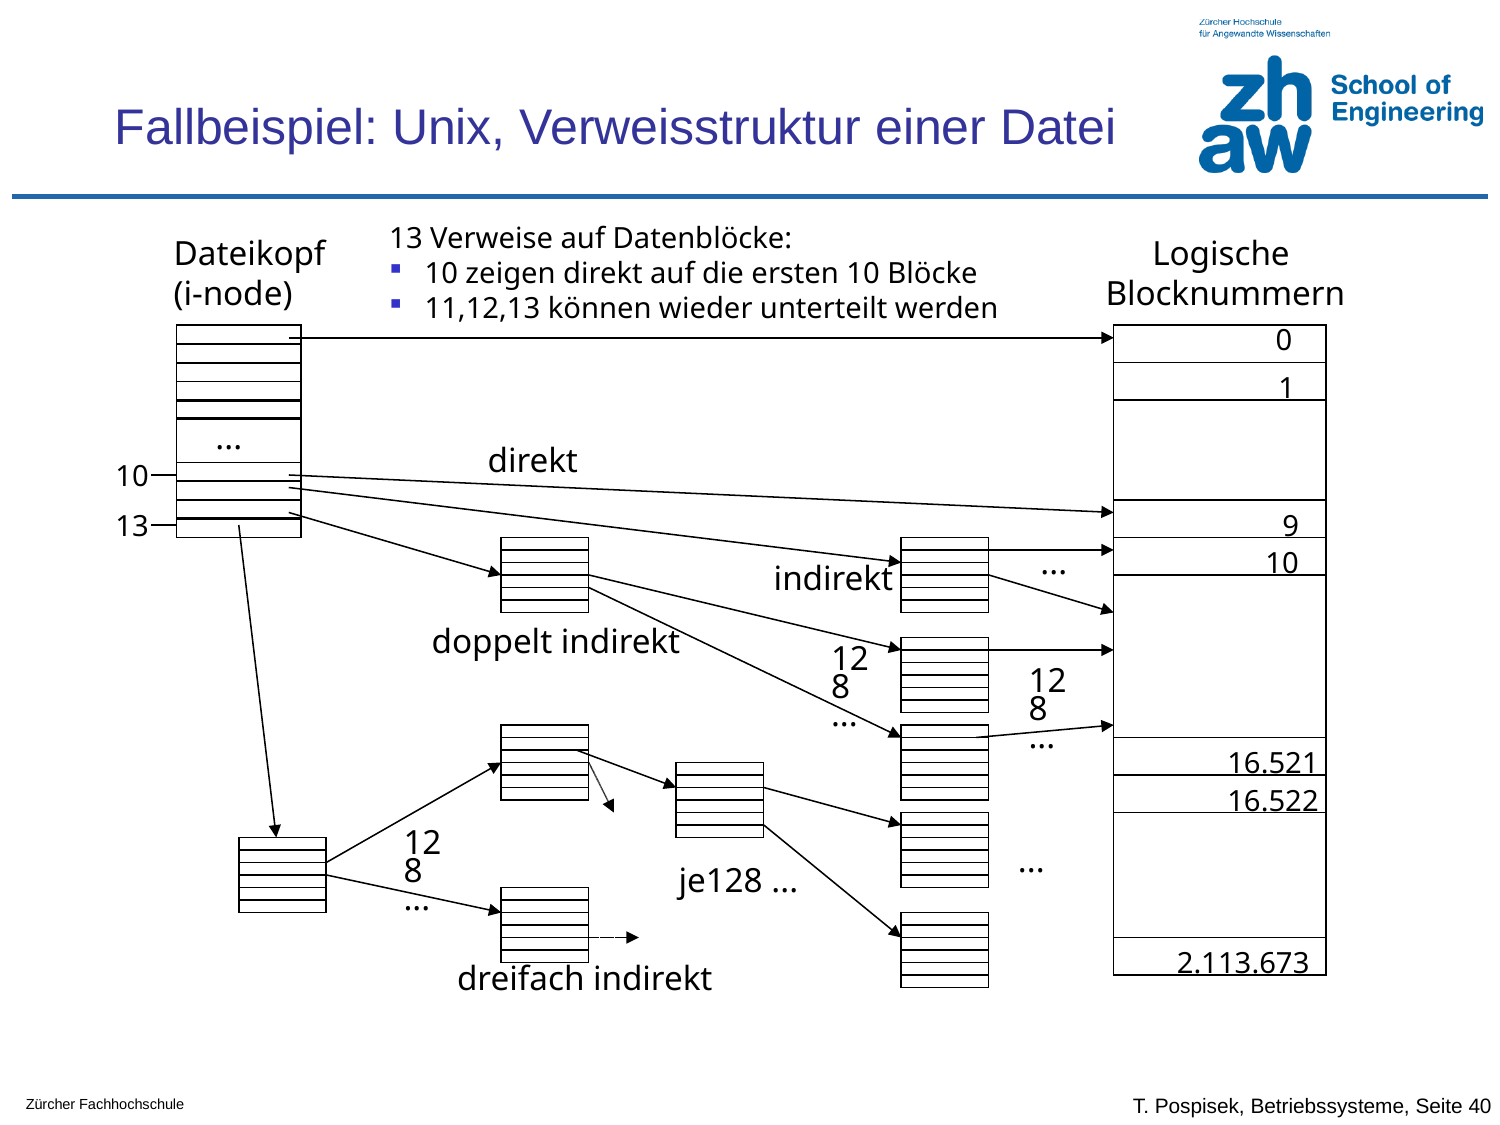

# Fallbeispiel: Unix, Verweisstruktur einer Datei
13 Verweise auf Datenblöcke:
10 zeigen direkt auf die ersten 10 Blöcke
11,12,13 können wieder unterteilt werden
Dateikopf
(i-node)
Logische
Blocknummern
0
1
...
direkt
10
13
9
...
10
indirekt
doppelt indirekt
128
...
128
...
16.521
16.522
128
...
...
je128 ...
2.113.673
dreifach indirekt